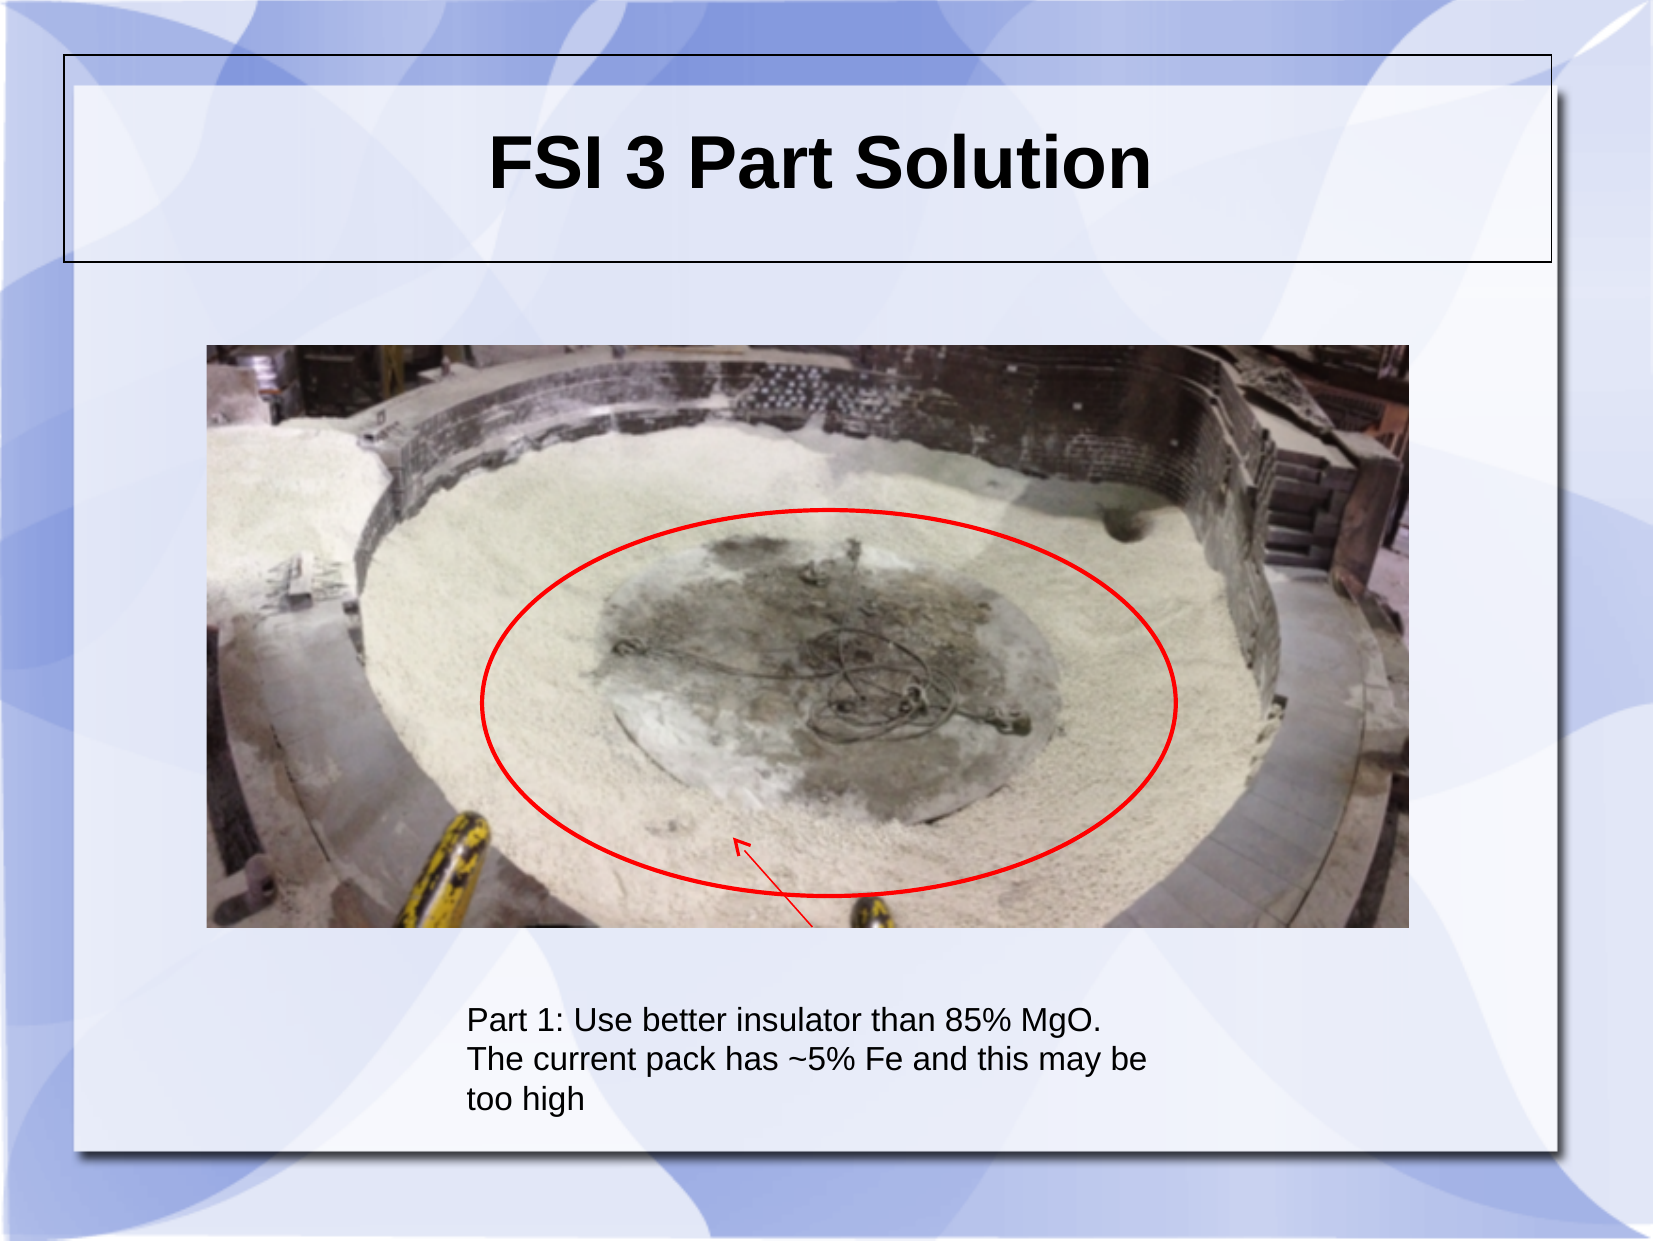

# FSI 3 Part Solution
Part 1: Use better insulator than 85% MgO.
The current pack has ~5% Fe and this may be
too high